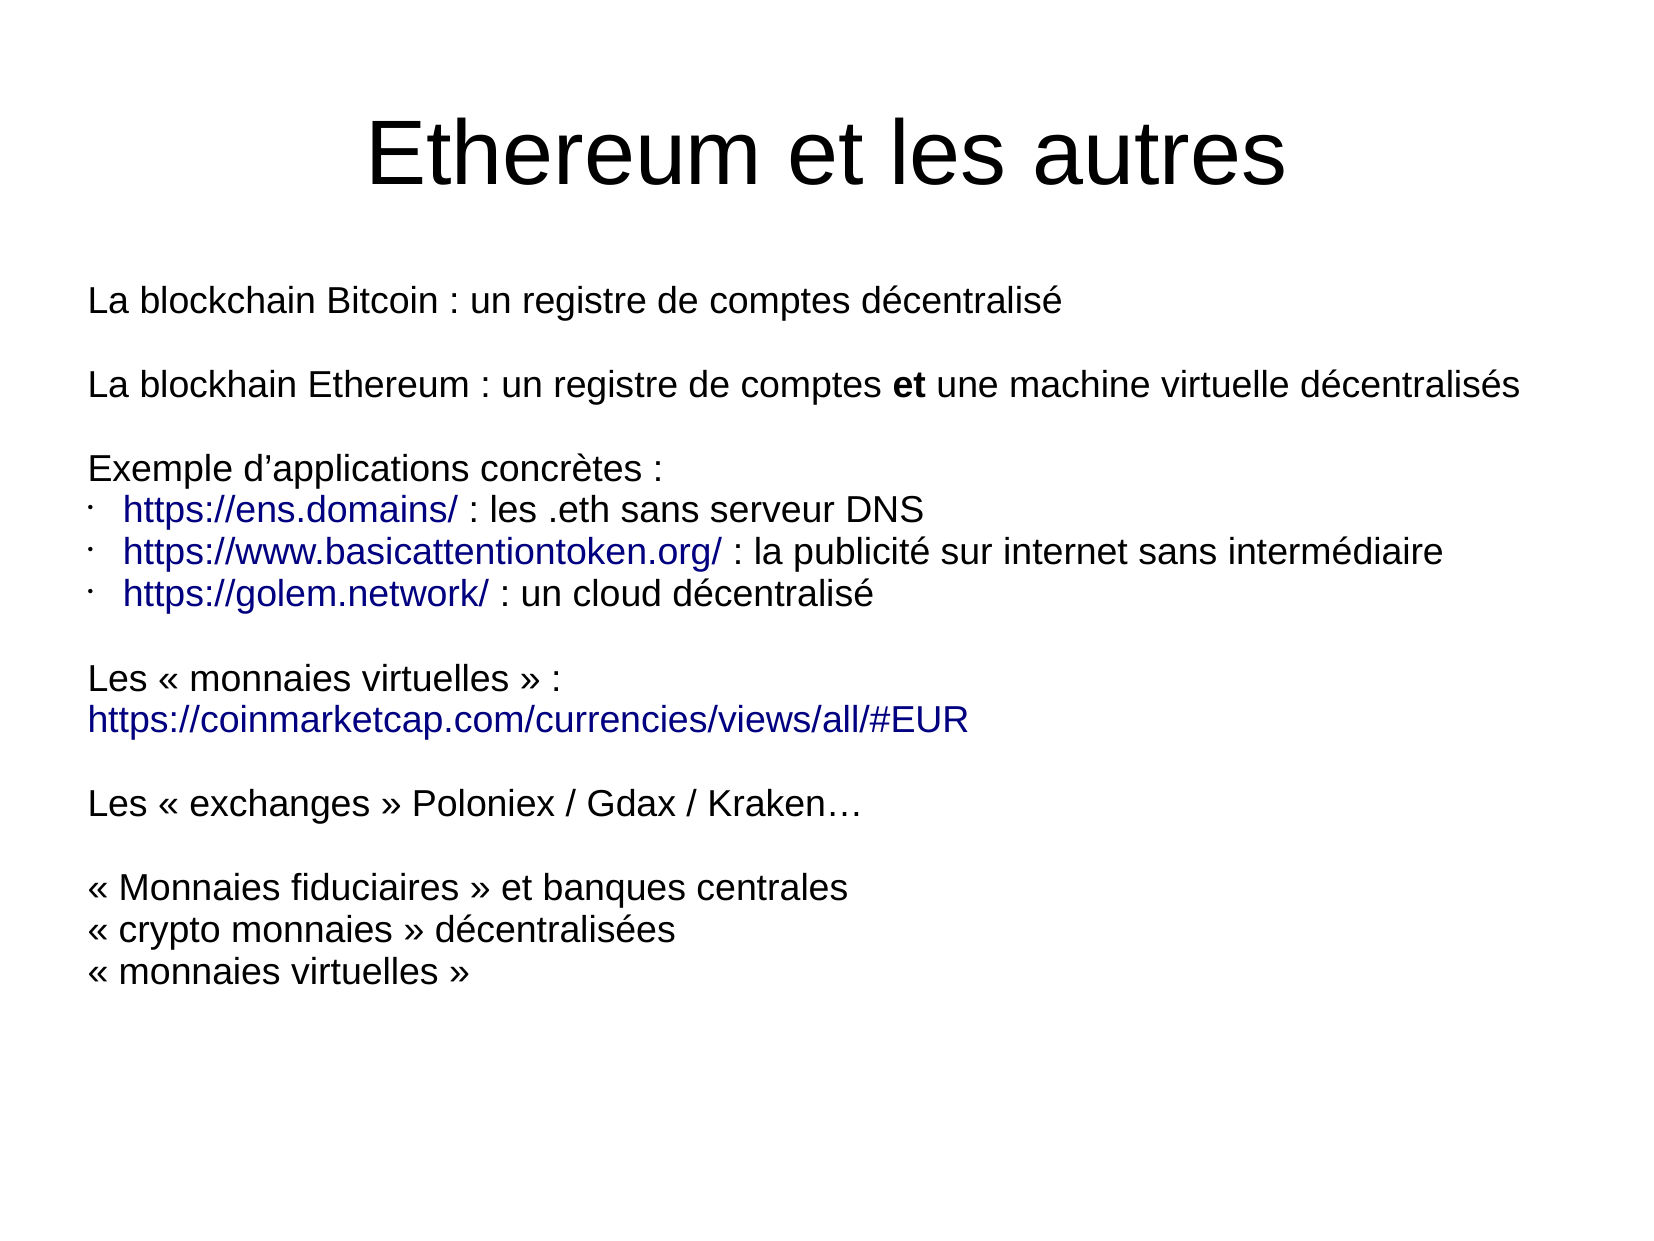

# Ethereum et les autres
La blockchain Bitcoin : un registre de comptes décentralisé
La blockhain Ethereum : un registre de comptes et une machine virtuelle décentralisés
Exemple d’applications concrètes :
https://ens.domains/ : les .eth sans serveur DNS
https://www.basicattentiontoken.org/ : la publicité sur internet sans intermédiaire
https://golem.network/ : un cloud décentralisé
Les « monnaies virtuelles » :
https://coinmarketcap.com/currencies/views/all/#EUR
Les « exchanges » Poloniex / Gdax / Kraken…
« Monnaies fiduciaires » et banques centrales
« crypto monnaies » décentralisées
« monnaies virtuelles »